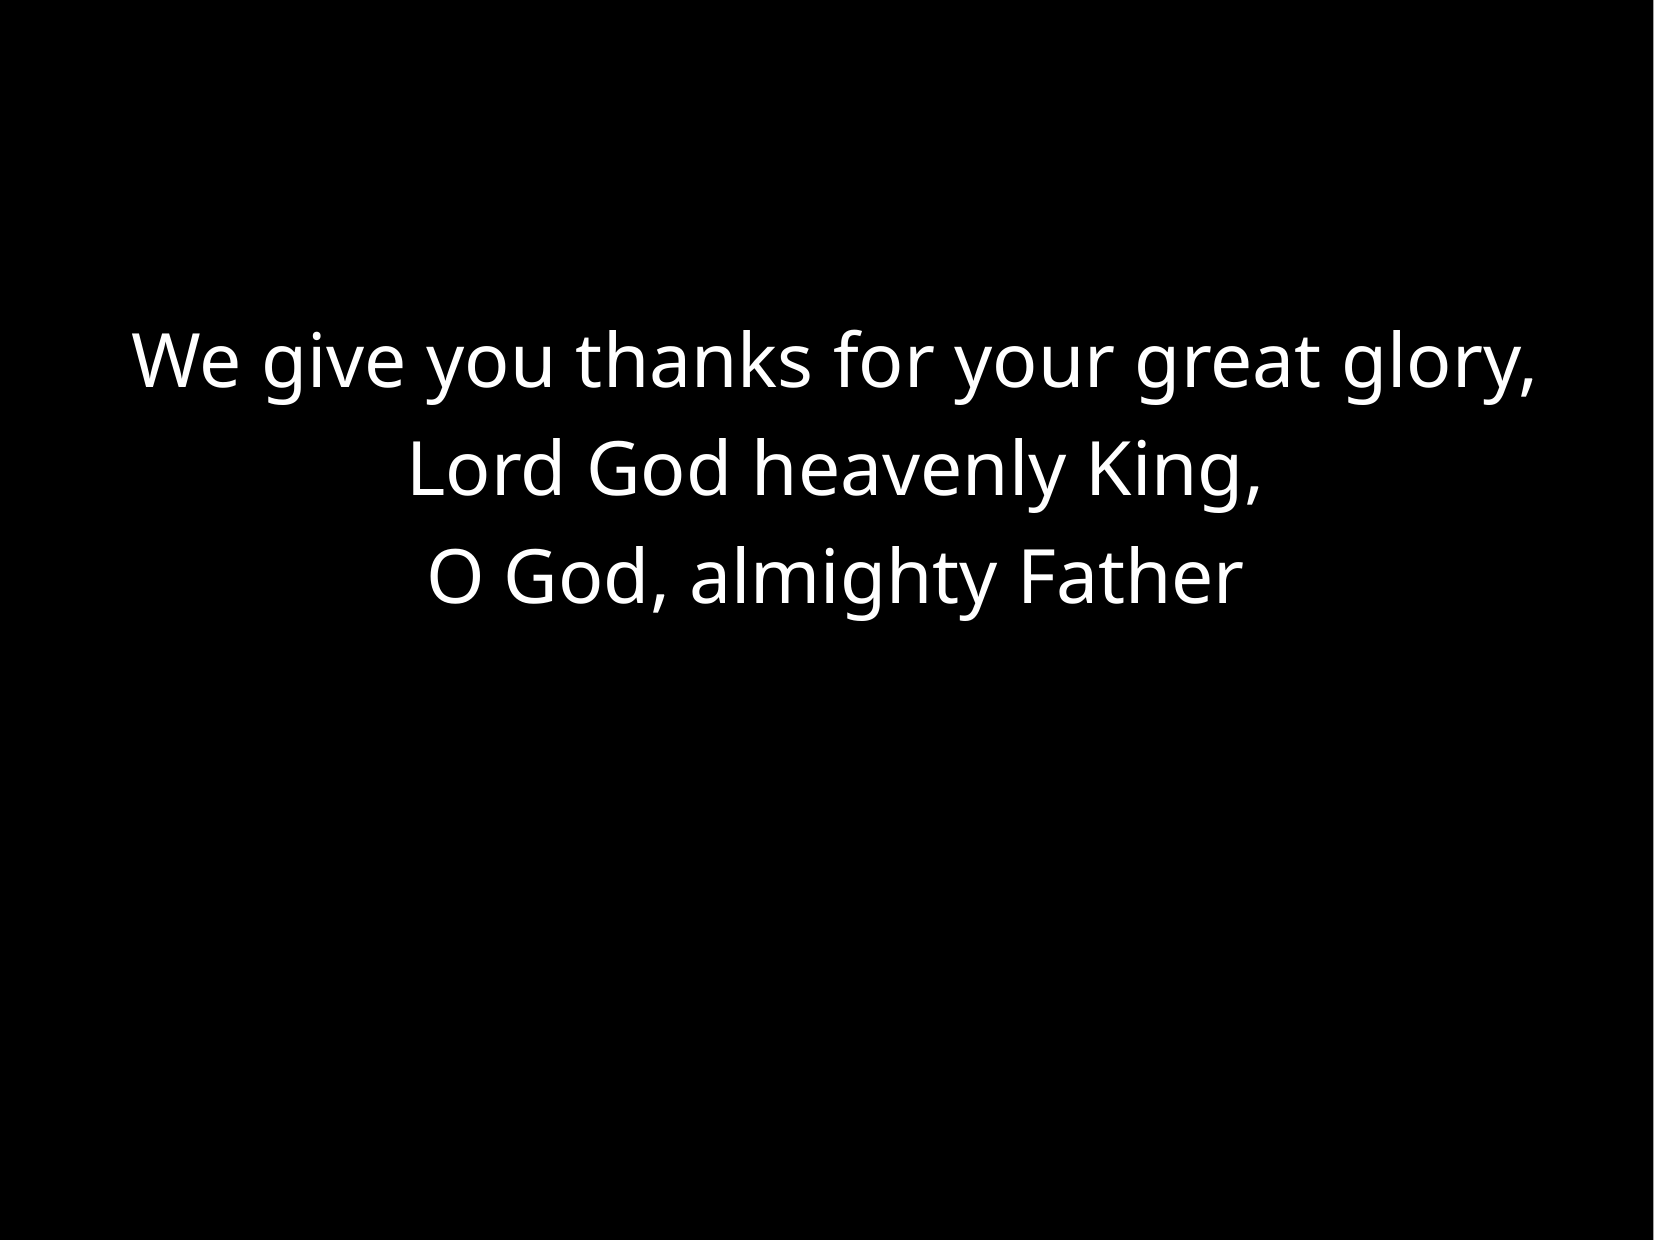

#
We give you thanks for your great glory,
Lord God heavenly King,
O God, almighty Father